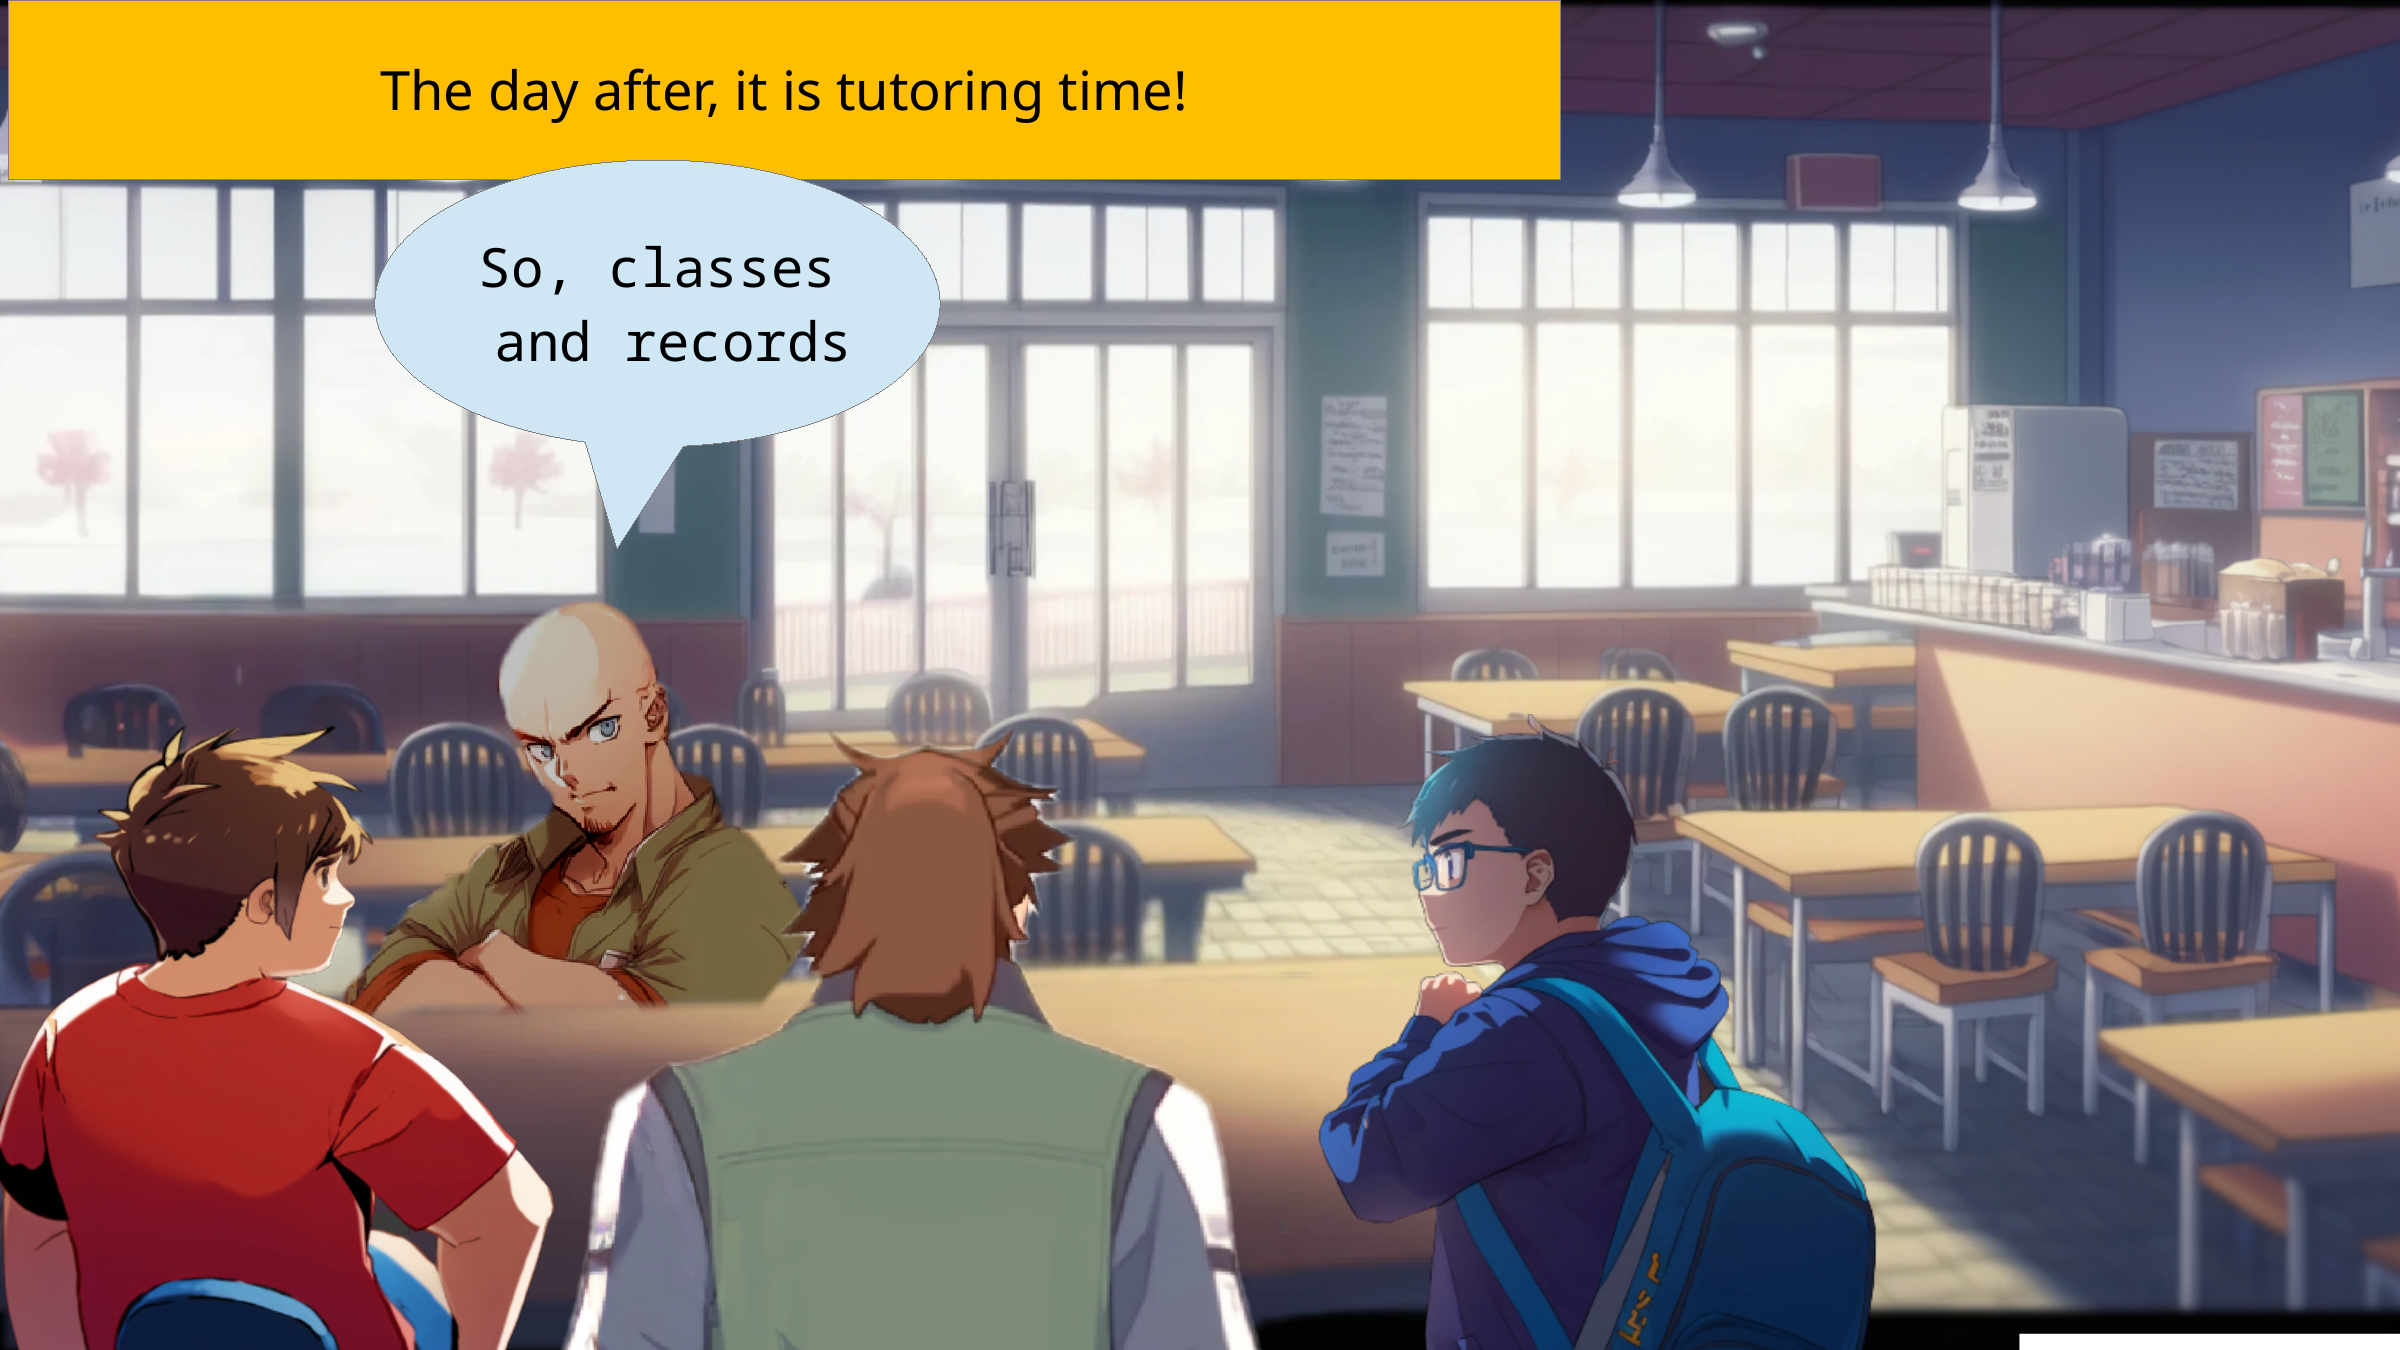

The day after, it is tutoring time!
So, classes
 and records